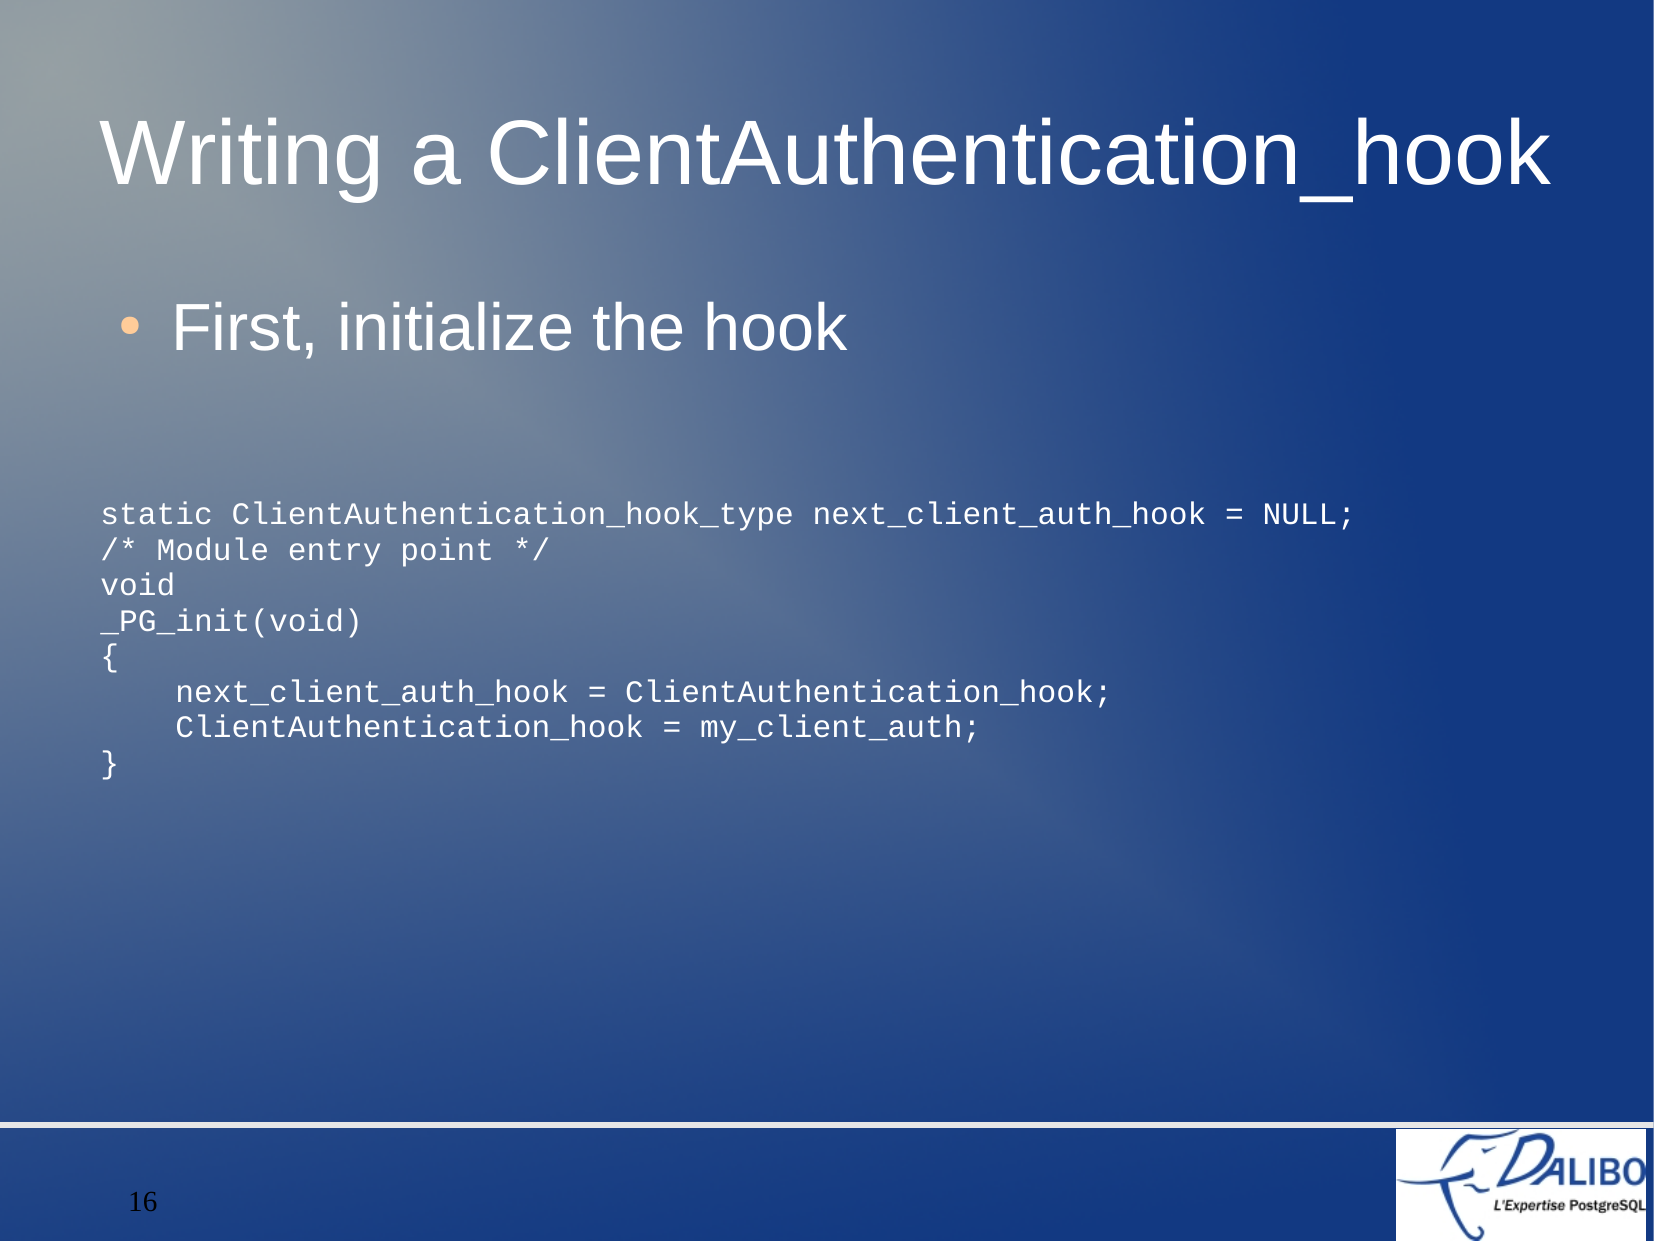

# Writing a ClientAuthentication_hook
First, initialize the hook
static ClientAuthentication_hook_type next_client_auth_hook = NULL;
/* Module entry point */
void
_PG_init(void)
{
 next_client_auth_hook = ClientAuthentication_hook;
 ClientAuthentication_hook = my_client_auth;
}